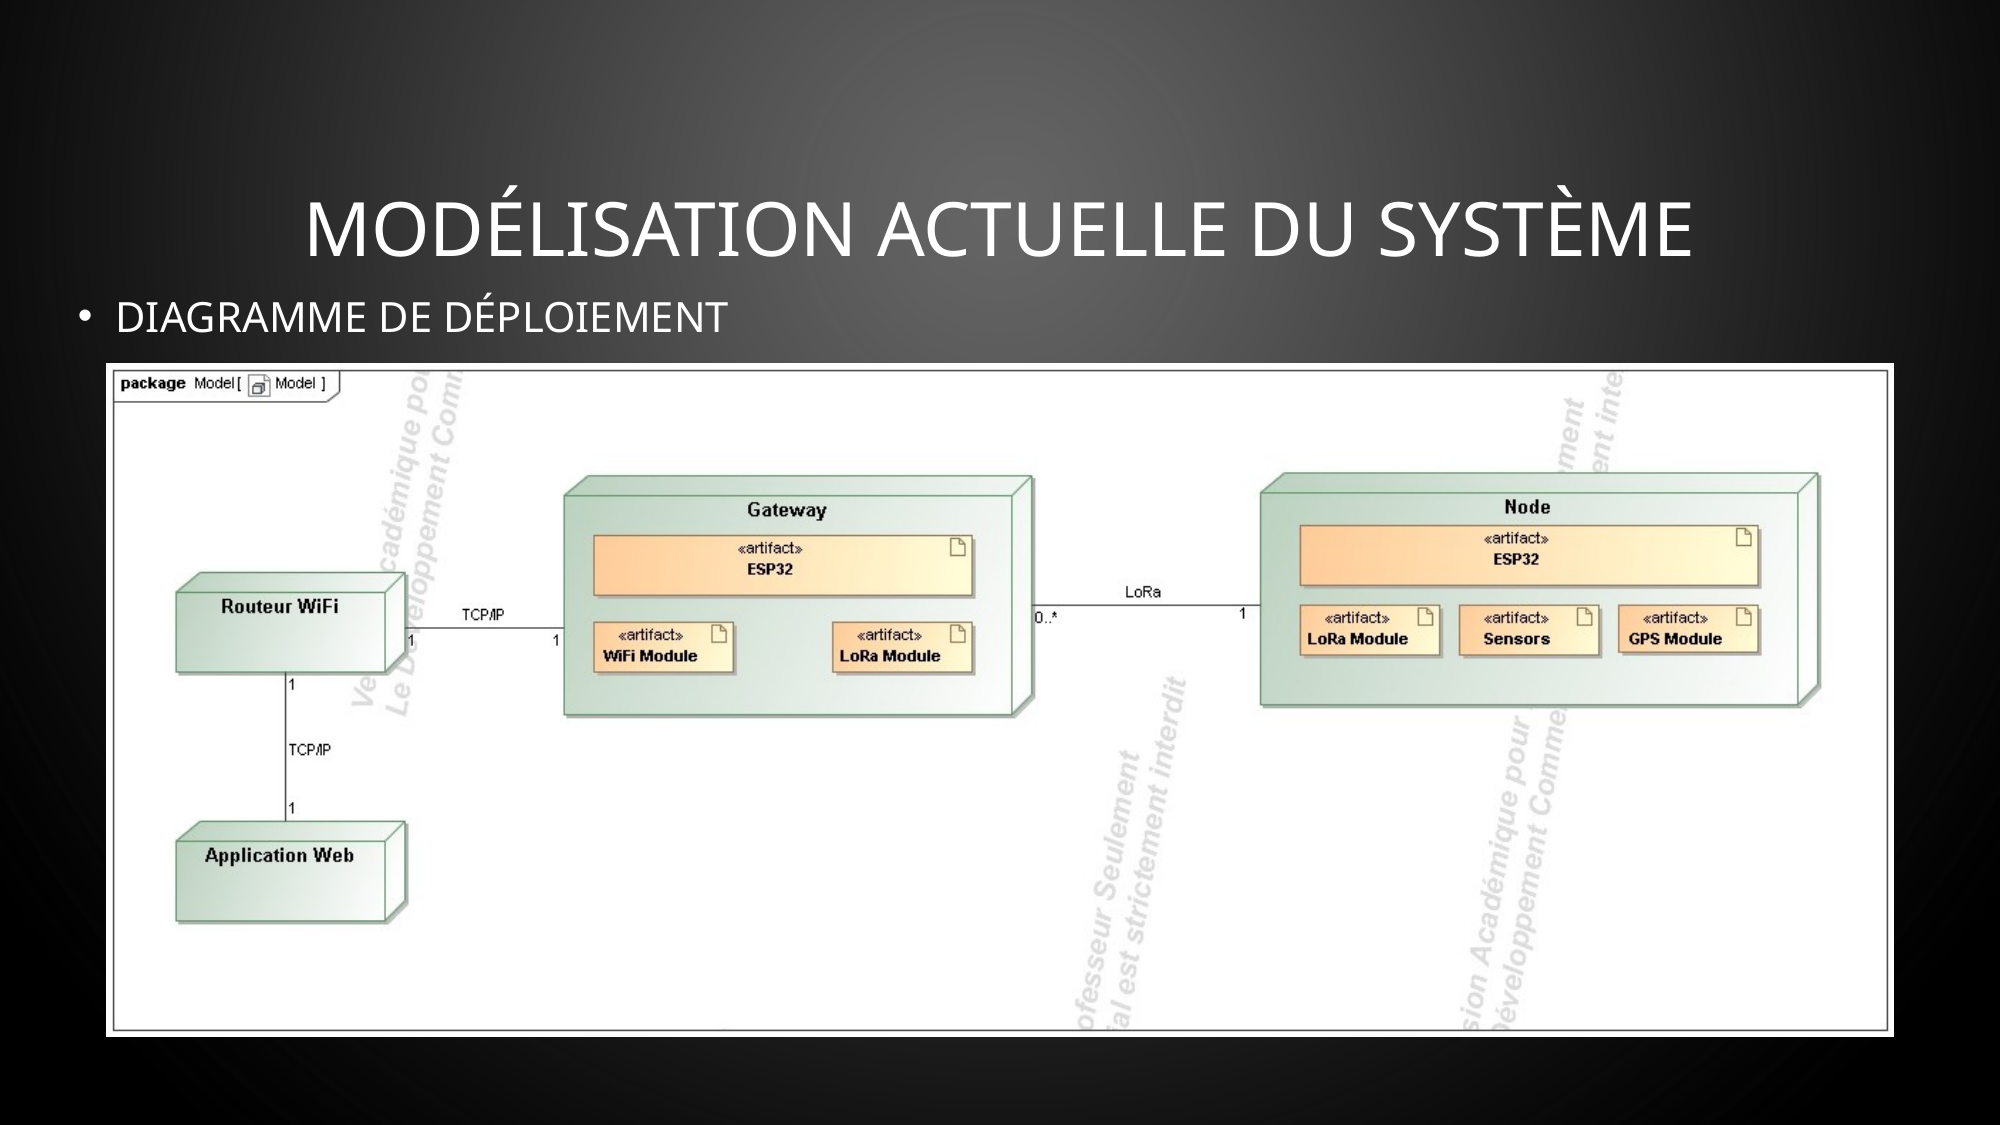

# Modélisation actuelle du système
Diagramme de déploiement
18